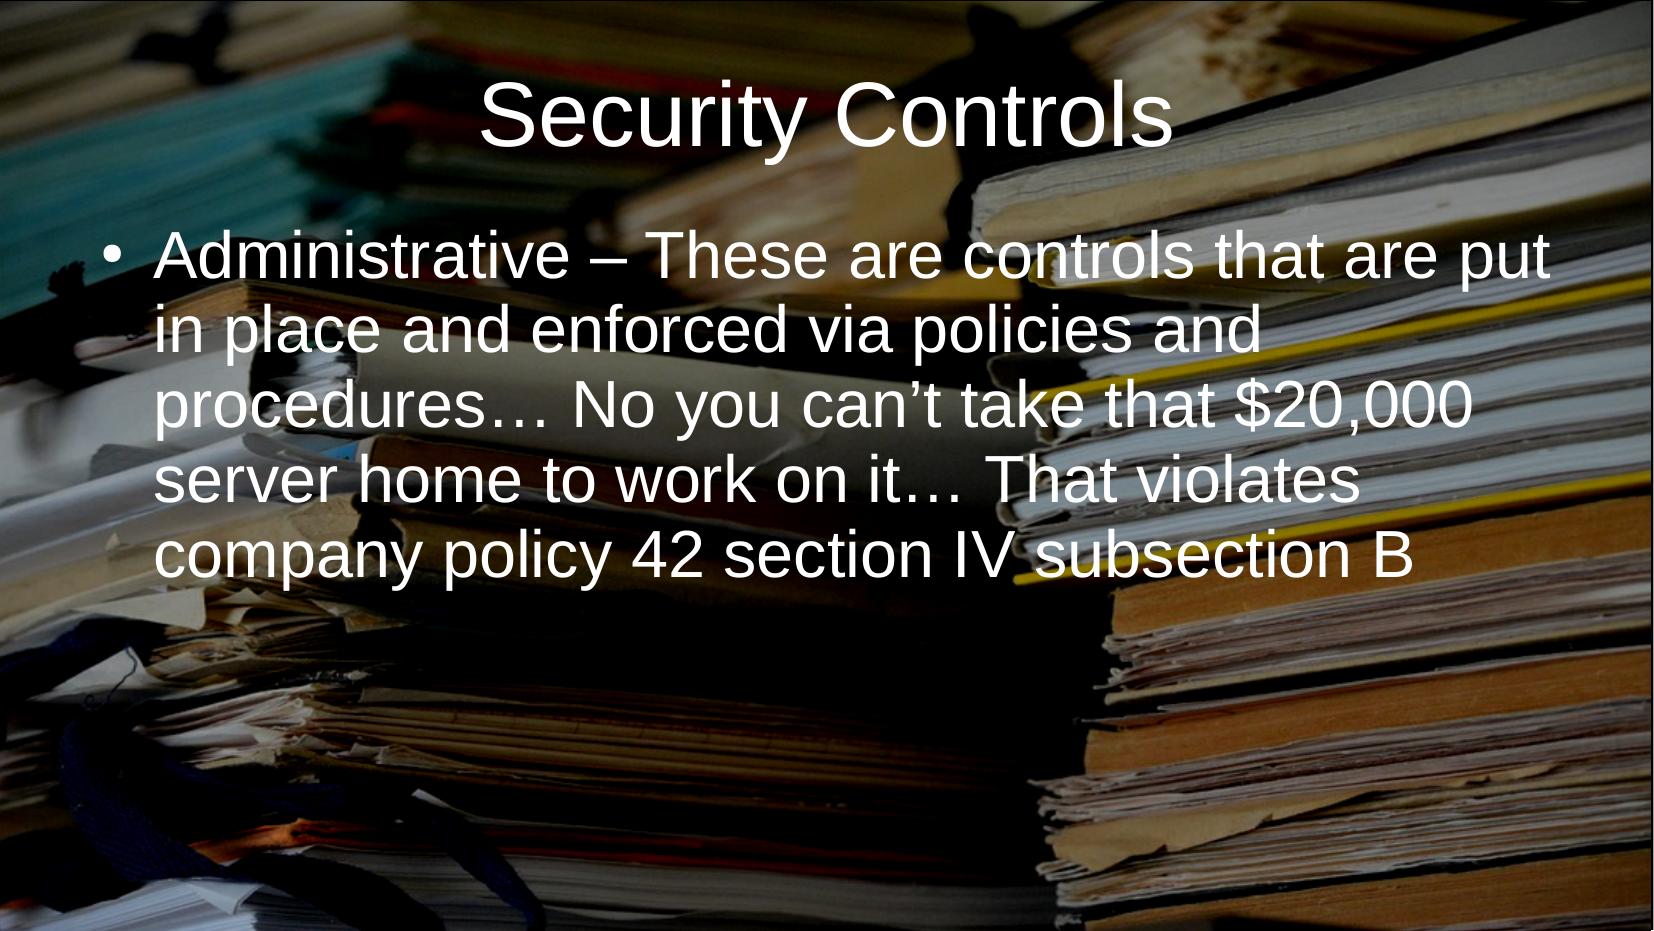

# Security Controls
Administrative – These are controls that are put in place and enforced via policies and procedures… No you can’t take that $20,000 server home to work on it… That violates company policy 42 section IV subsection B